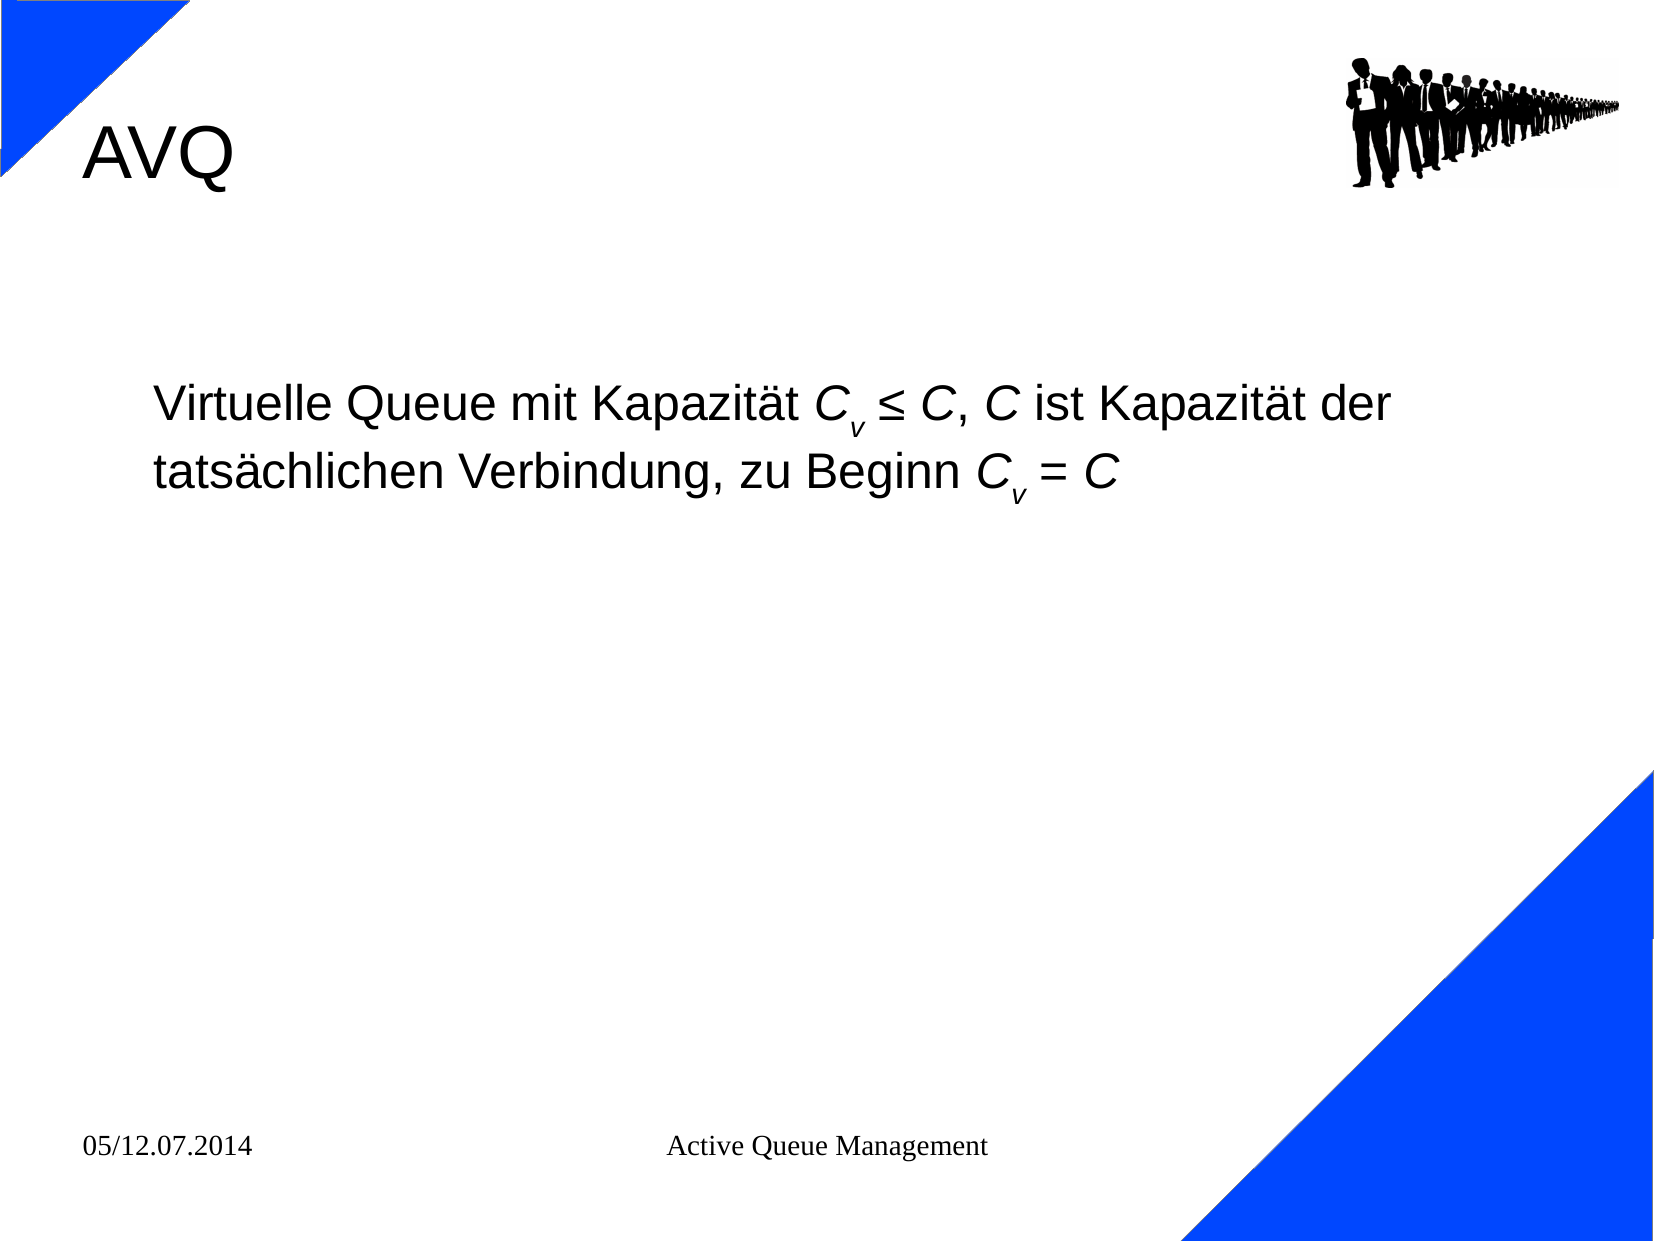

# AVQ
Virtuelle Queue mit Kapazität Cv ≤ C, C ist Kapazität der tatsächlichen Verbindung, zu Beginn Cv = C
05/12.07.2014
Active Queue Management
44